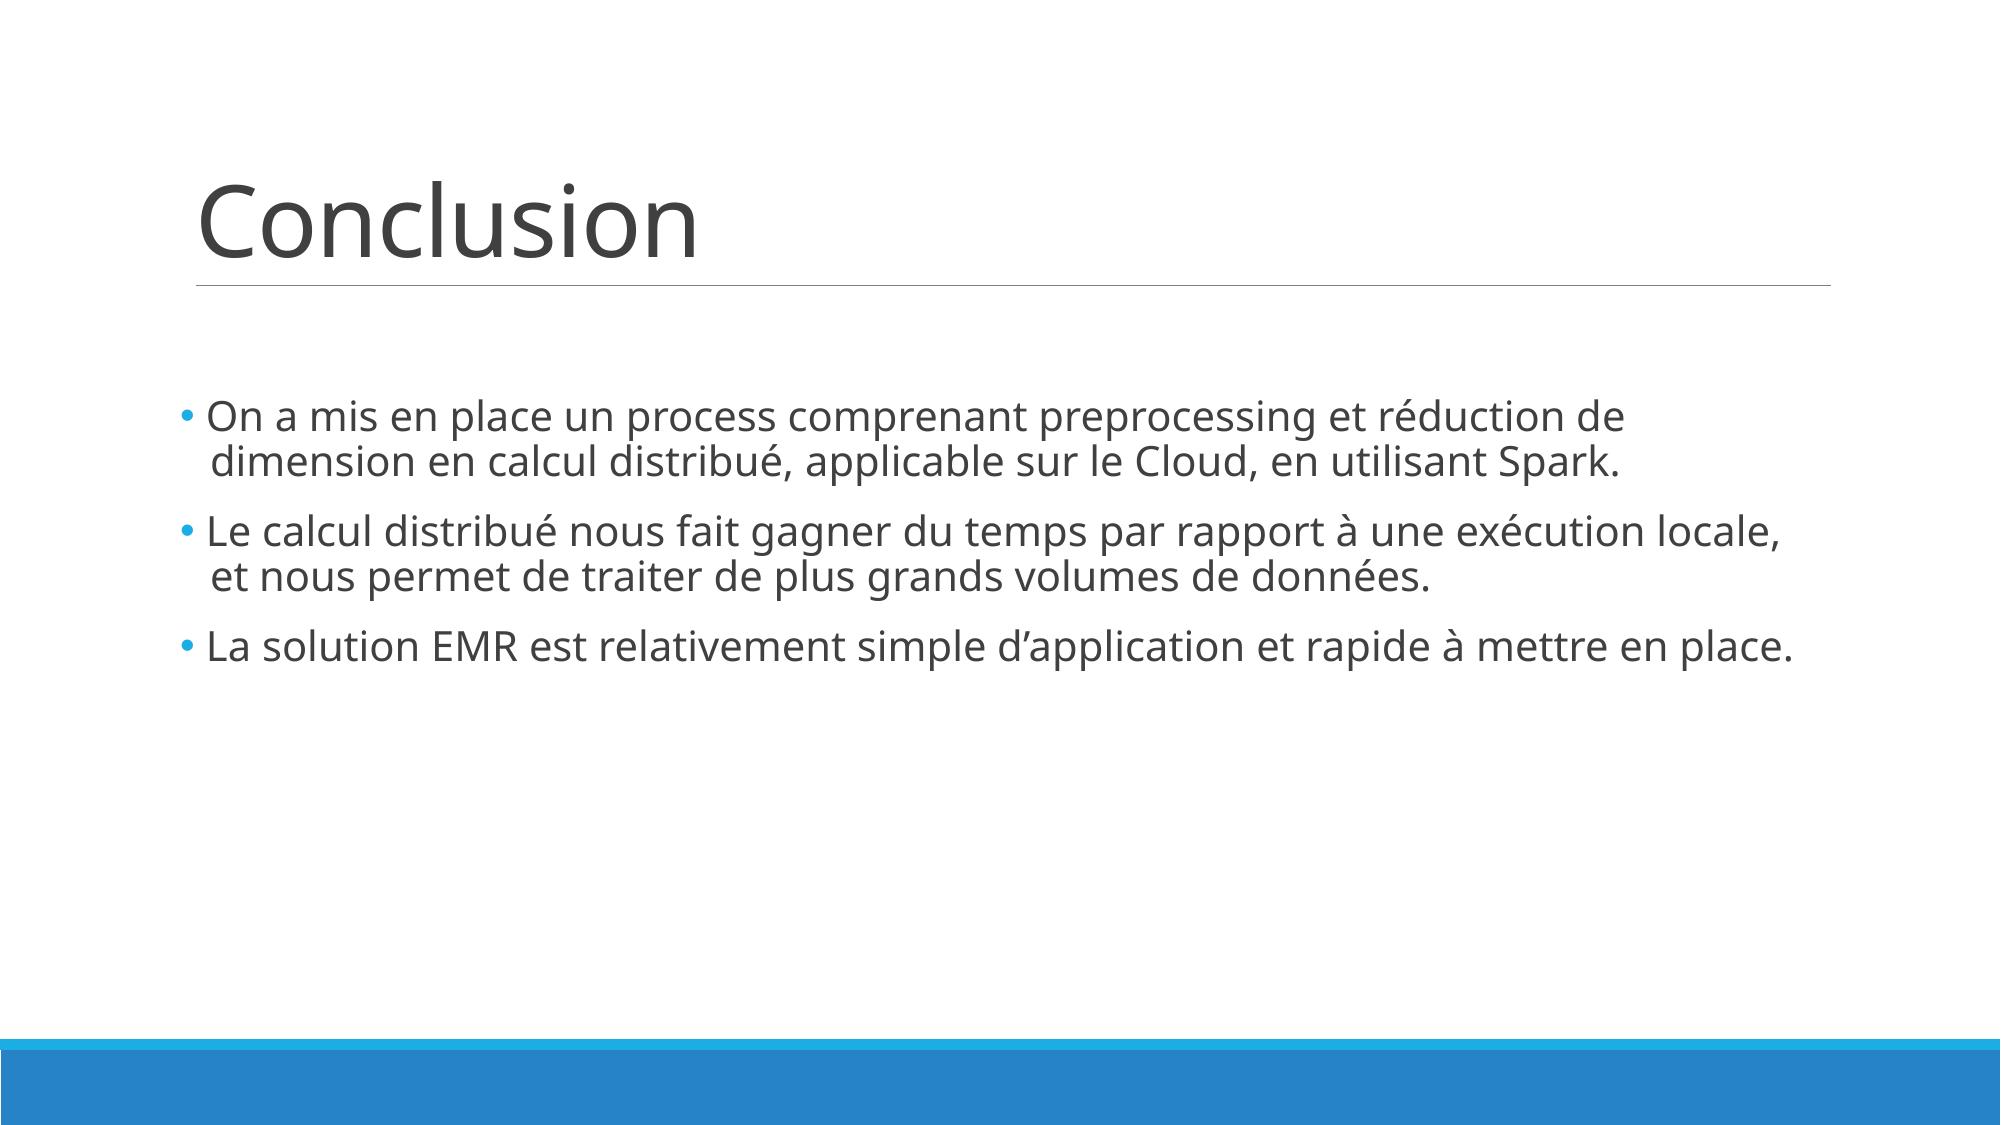

# Conclusion
 On a mis en place un process comprenant preprocessing et réduction de dimension en calcul distribué, applicable sur le Cloud, en utilisant Spark.
 Le calcul distribué nous fait gagner du temps par rapport à une exécution locale, et nous permet de traiter de plus grands volumes de données.
 La solution EMR est relativement simple d’application et rapide à mettre en place.